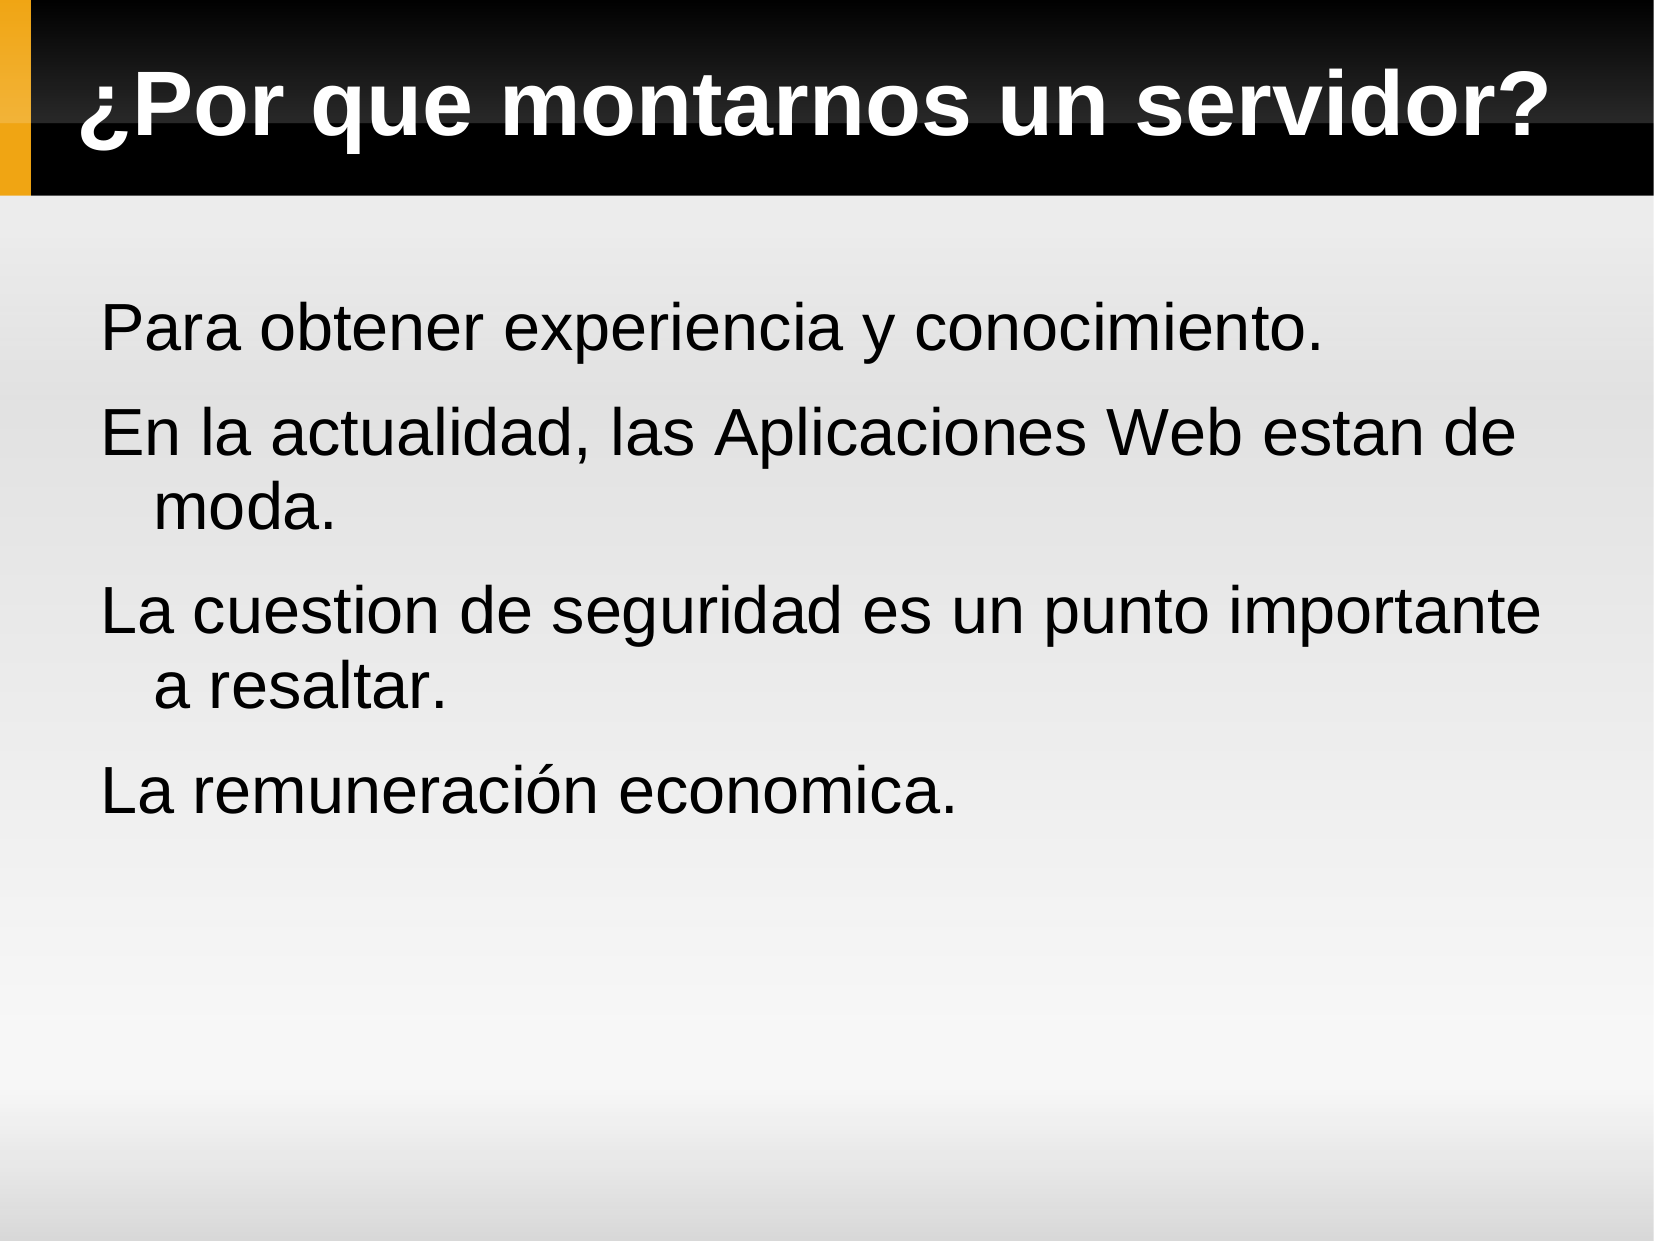

# ¿Por que montarnos un servidor?
Para obtener experiencia y conocimiento.
En la actualidad, las Aplicaciones Web estan de moda.
La cuestion de seguridad es un punto importante a resaltar.
La remuneración economica.